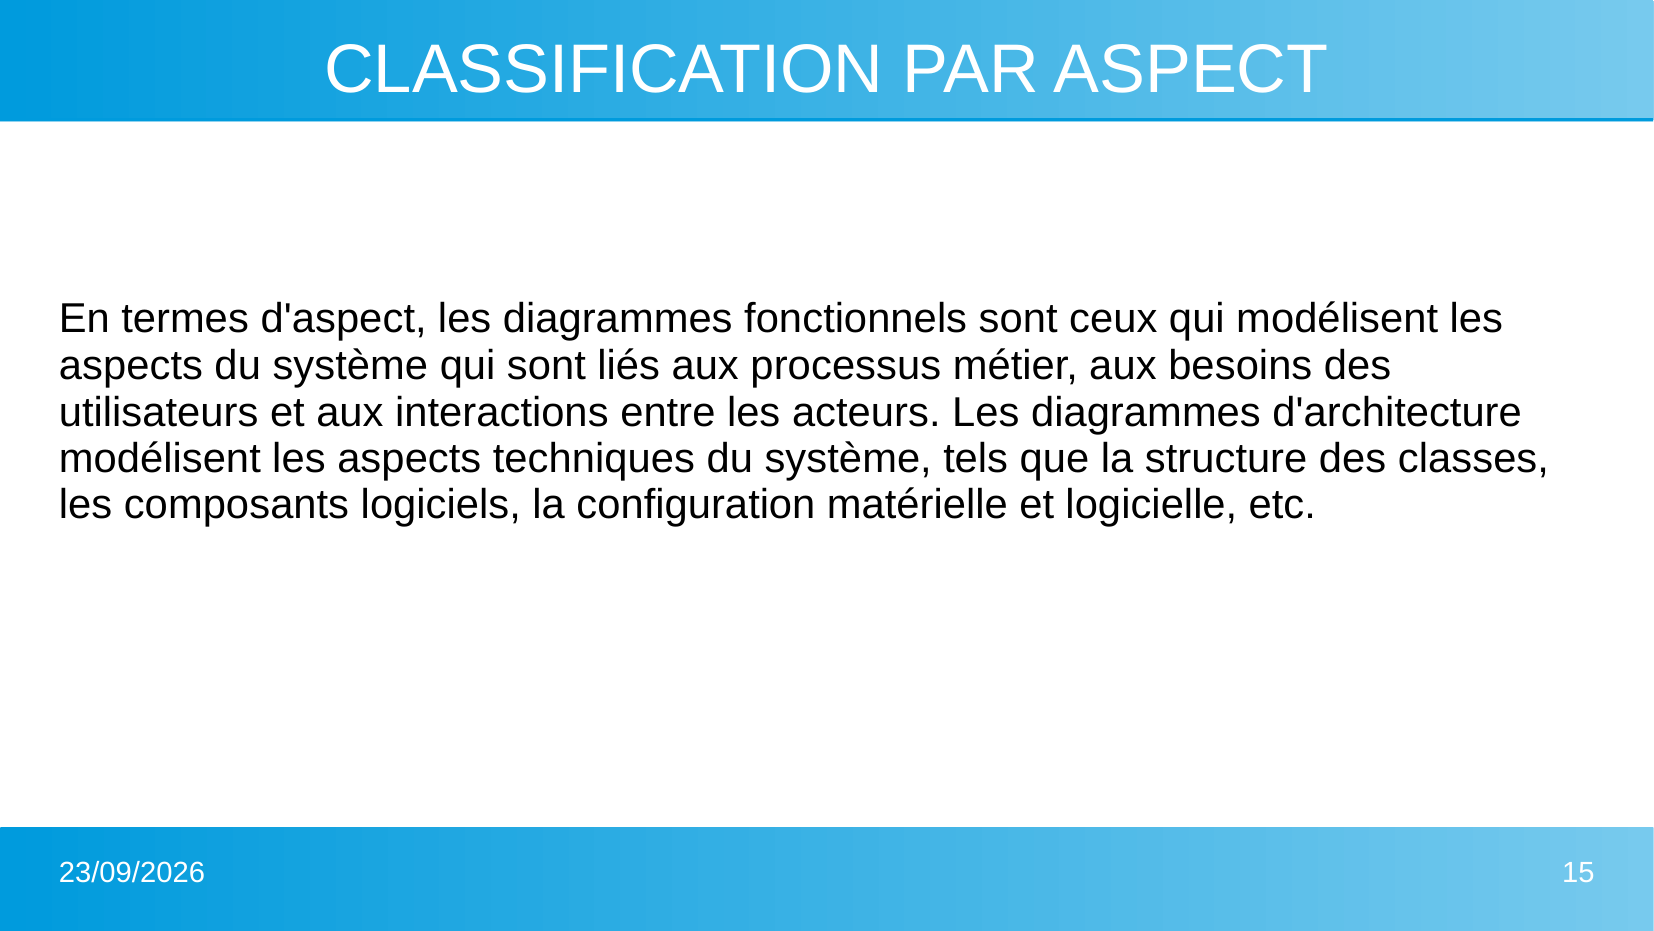

# CLASSIFICATION PAR ASPECT
En termes d'aspect, les diagrammes fonctionnels sont ceux qui modélisent les aspects du système qui sont liés aux processus métier, aux besoins des utilisateurs et aux interactions entre les acteurs. Les diagrammes d'architecture modélisent les aspects techniques du système, tels que la structure des classes, les composants logiciels, la configuration matérielle et logicielle, etc.
15